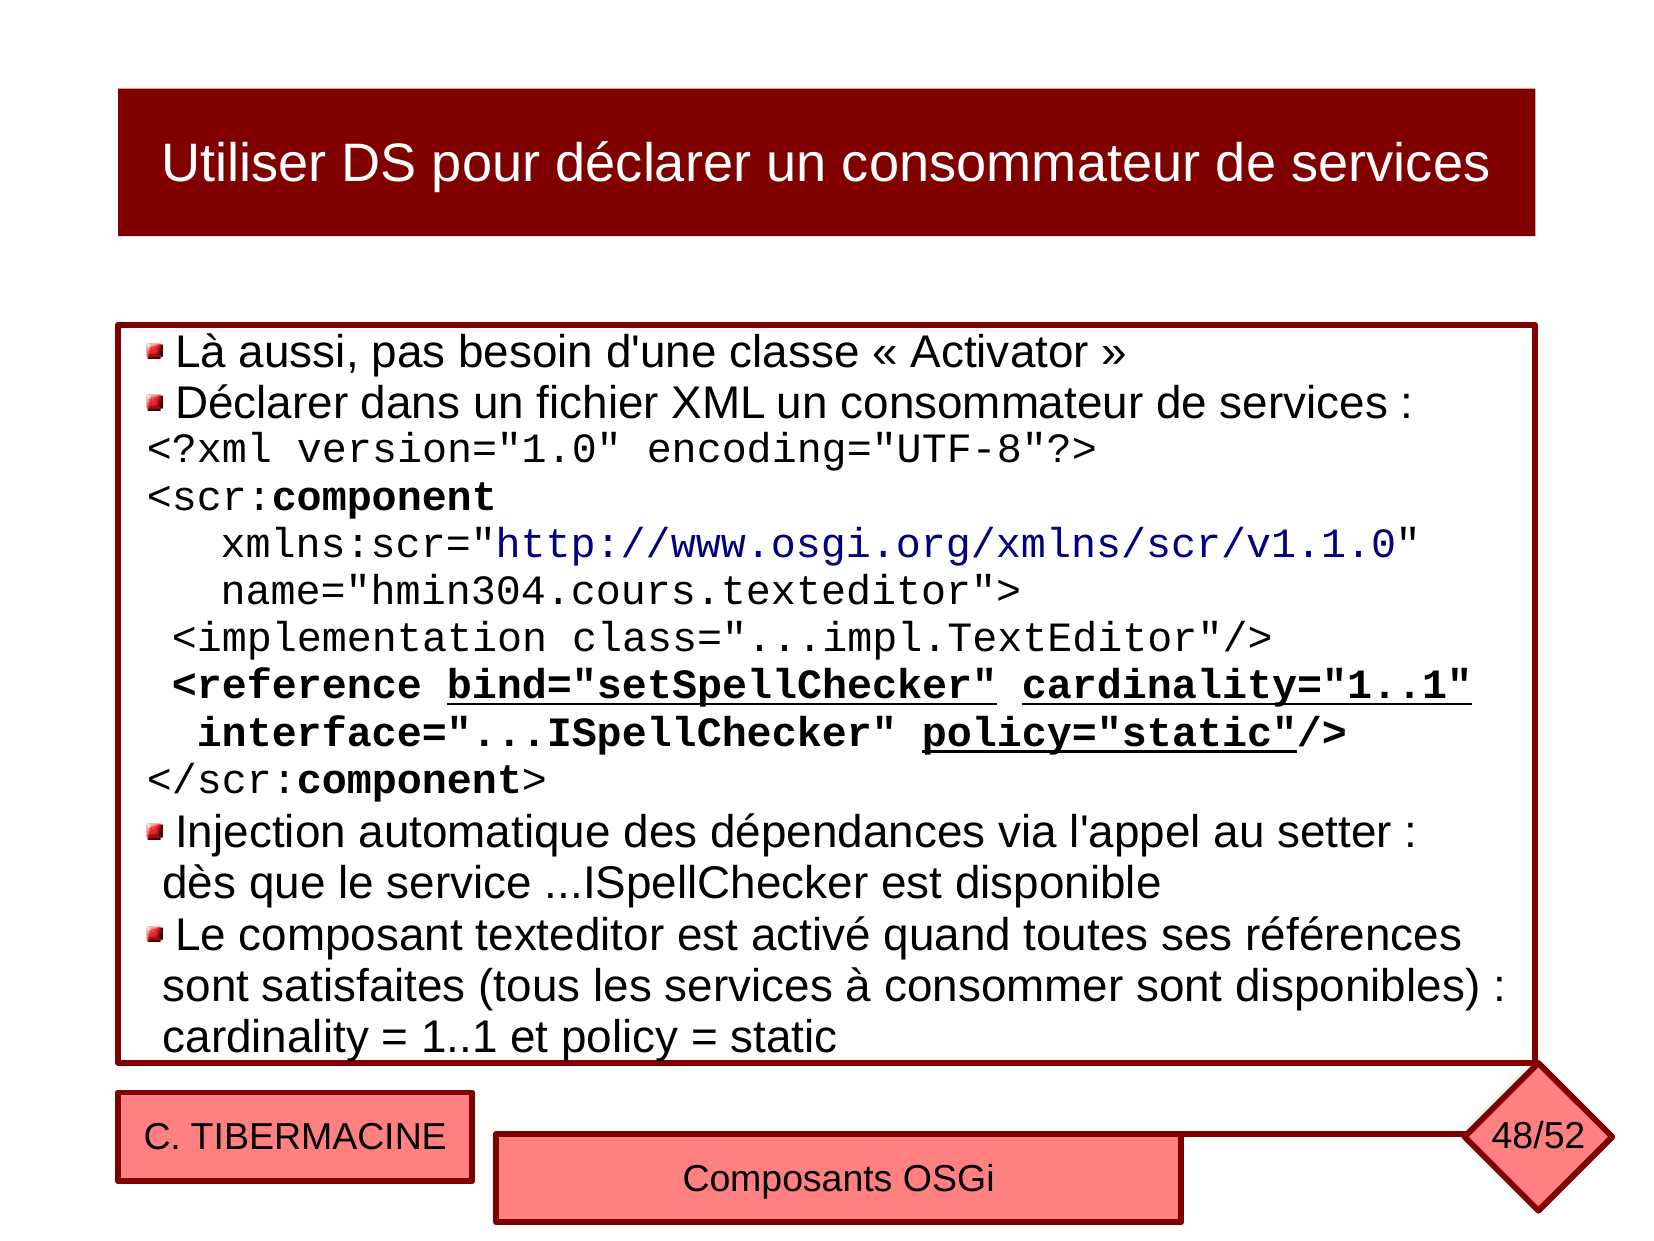

Utiliser DS pour déclarer un consommateur de services
 Là aussi, pas besoin d'une classe « Activator »
 Déclarer dans un fichier XML un consommateur de services :
<?xml version="1.0" encoding="UTF-8"?>
<scr:component
	xmlns:scr="http://www.osgi.org/xmlns/scr/v1.1.0"
	name="hmin304.cours.texteditor">
 <implementation class="...impl.TextEditor"/>
 <reference bind="setSpellChecker" cardinality="1..1"
 interface="...ISpellChecker" policy="static"/>
</scr:component>
 Injection automatique des dépendances via l'appel au setter :
dès que le service ...ISpellChecker est disponible
 Le composant texteditor est activé quand toutes ses références
sont satisfaites (tous les services à consommer sont disponibles) :
cardinality = 1..1 et policy = static
C. TIBERMACINE
Composants OSGi